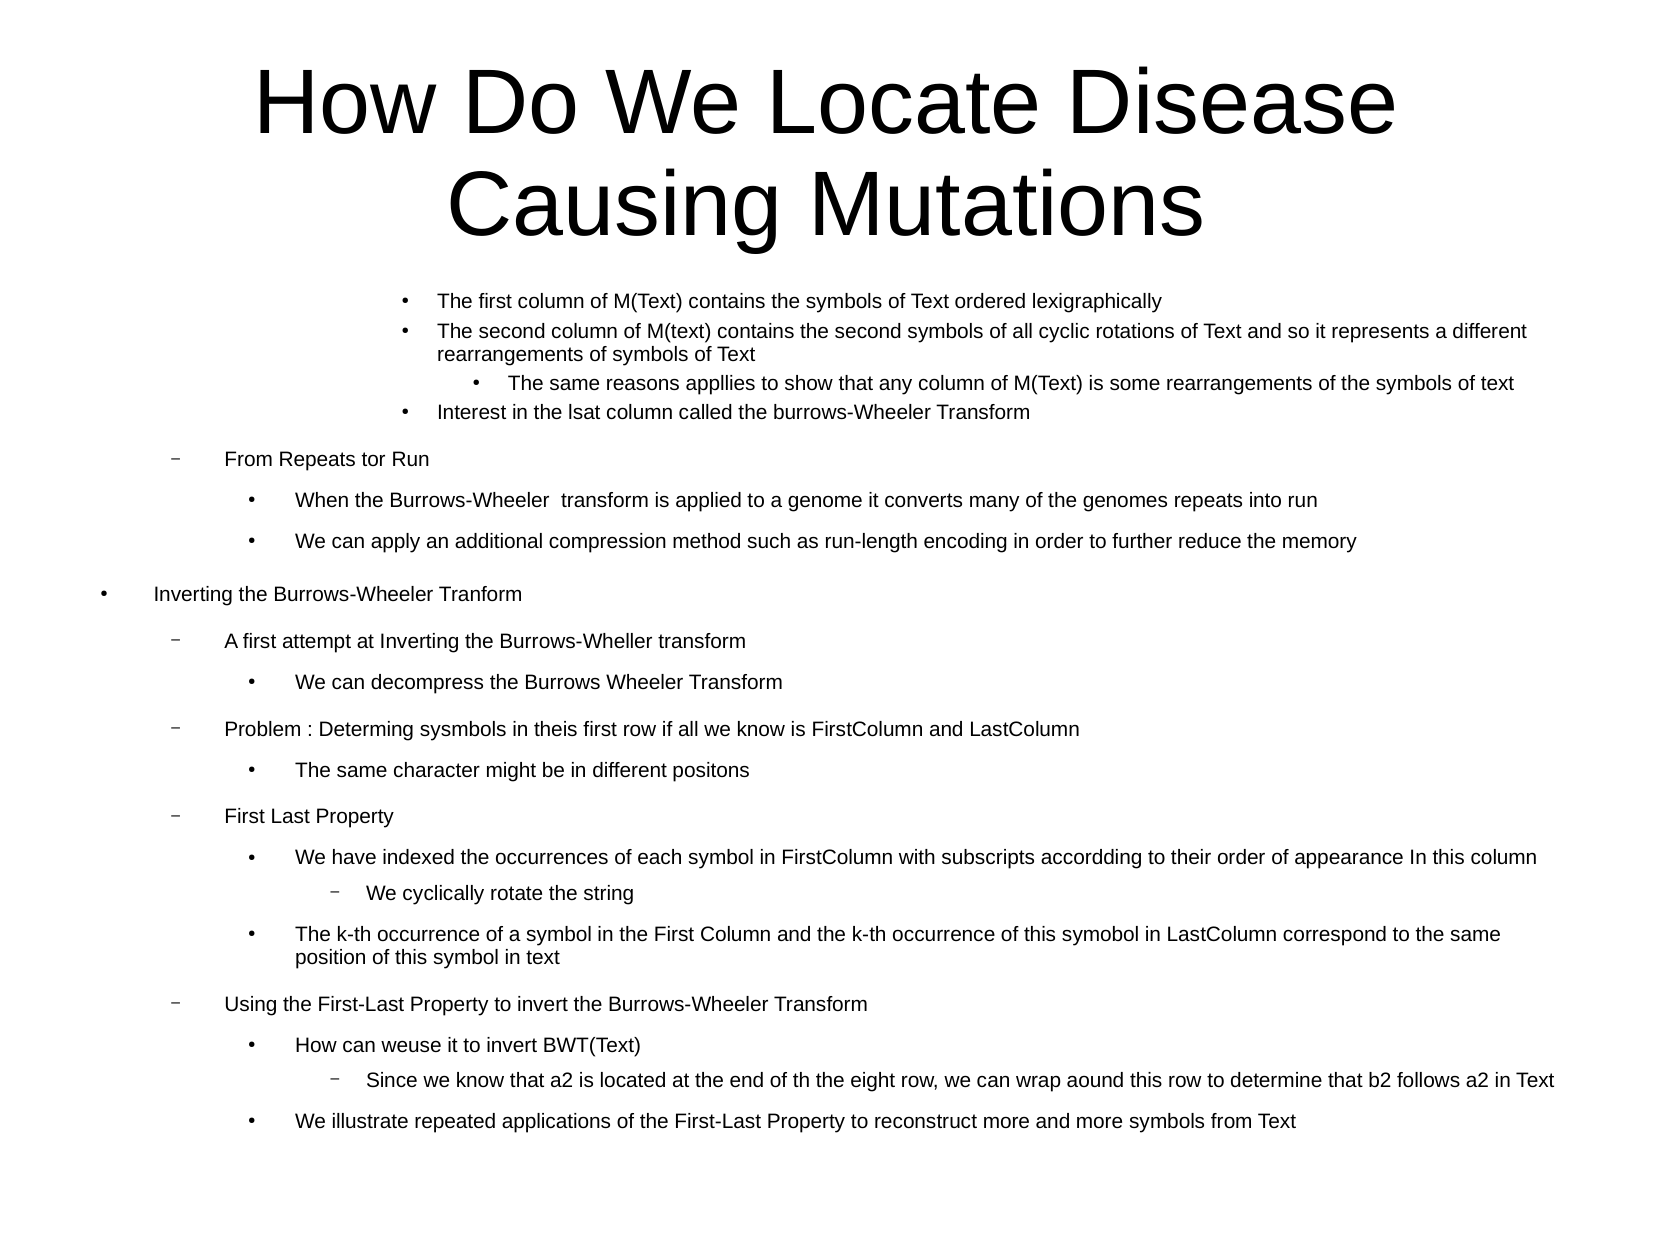

# How Do We Locate Disease Causing Mutations
The first column of M(Text) contains the symbols of Text ordered lexigraphically
The second column of M(text) contains the second symbols of all cyclic rotations of Text and so it represents a different rearrangements of symbols of Text
The same reasons appllies to show that any column of M(Text) is some rearrangements of the symbols of text
Interest in the lsat column called the burrows-Wheeler Transform
From Repeats tor Run
When the Burrows-Wheeler transform is applied to a genome it converts many of the genomes repeats into run
We can apply an additional compression method such as run-length encoding in order to further reduce the memory
Inverting the Burrows-Wheeler Tranform
A first attempt at Inverting the Burrows-Wheller transform
We can decompress the Burrows Wheeler Transform
Problem : Determing sysmbols in theis first row if all we know is FirstColumn and LastColumn
The same character might be in different positons
First Last Property
We have indexed the occurrences of each symbol in FirstColumn with subscripts accordding to their order of appearance In this column
We cyclically rotate the string
The k-th occurrence of a symbol in the First Column and the k-th occurrence of this symobol in LastColumn correspond to the same position of this symbol in text
Using the First-Last Property to invert the Burrows-Wheeler Transform
How can weuse it to invert BWT(Text)
Since we know that a2 is located at the end of th the eight row, we can wrap aound this row to determine that b2 follows a2 in Text
We illustrate repeated applications of the First-Last Property to reconstruct more and more symbols from Text